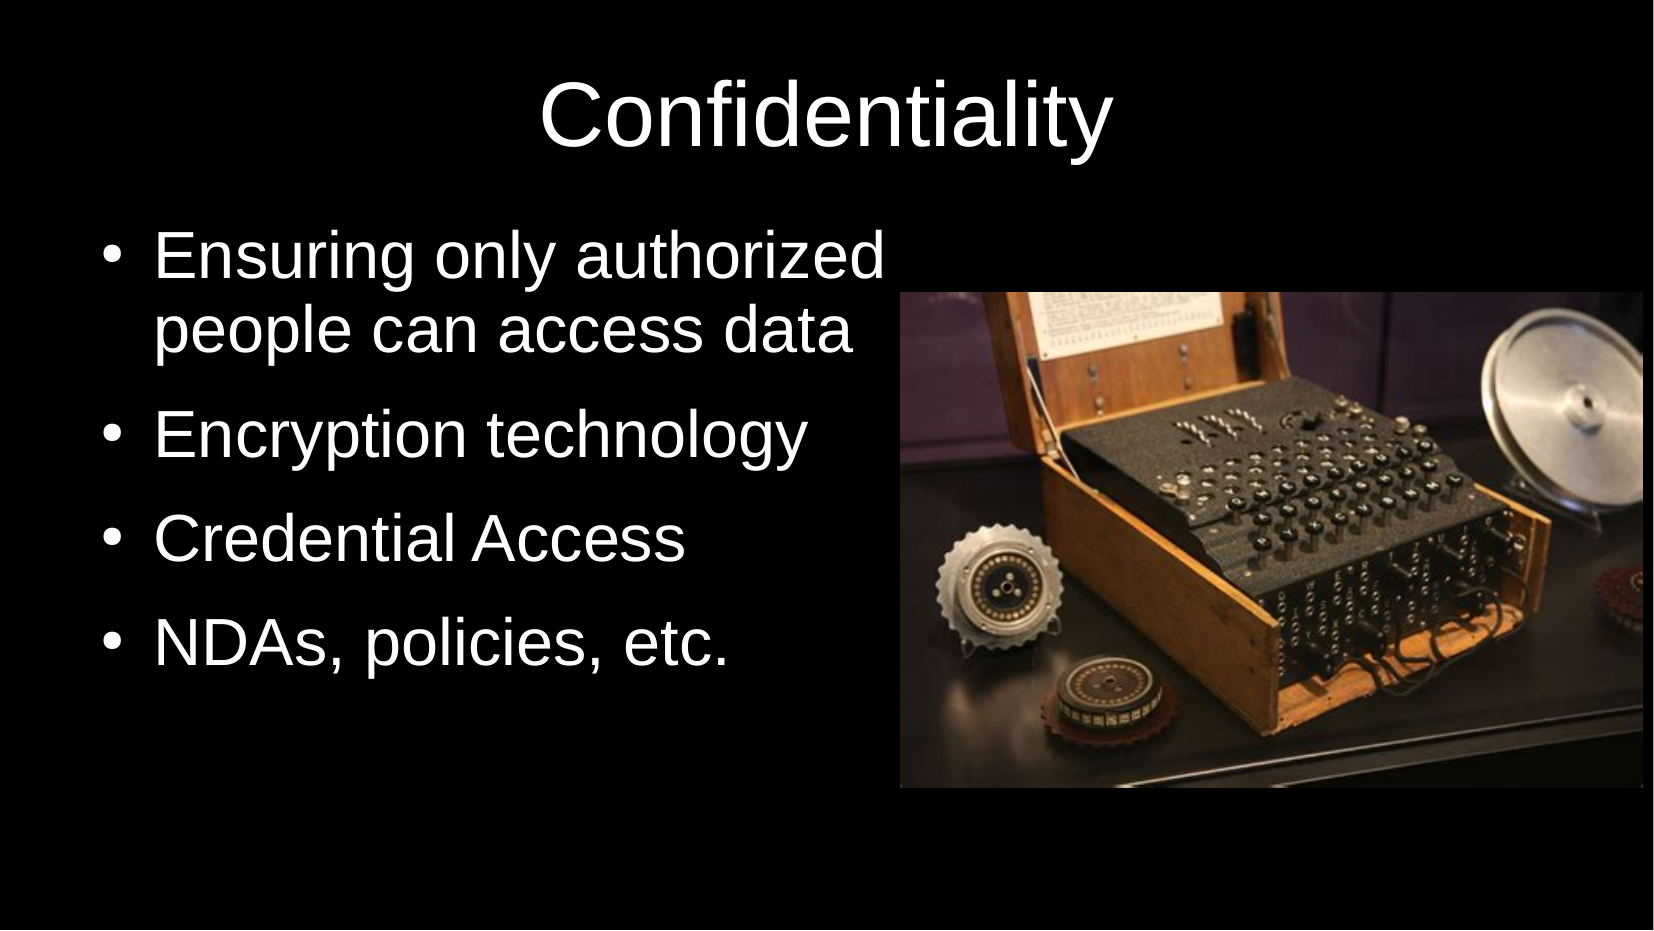

# Confidentiality
Ensuring only authorized
people can access data
Encryption technology
Credential Access
NDAs, policies, etc.